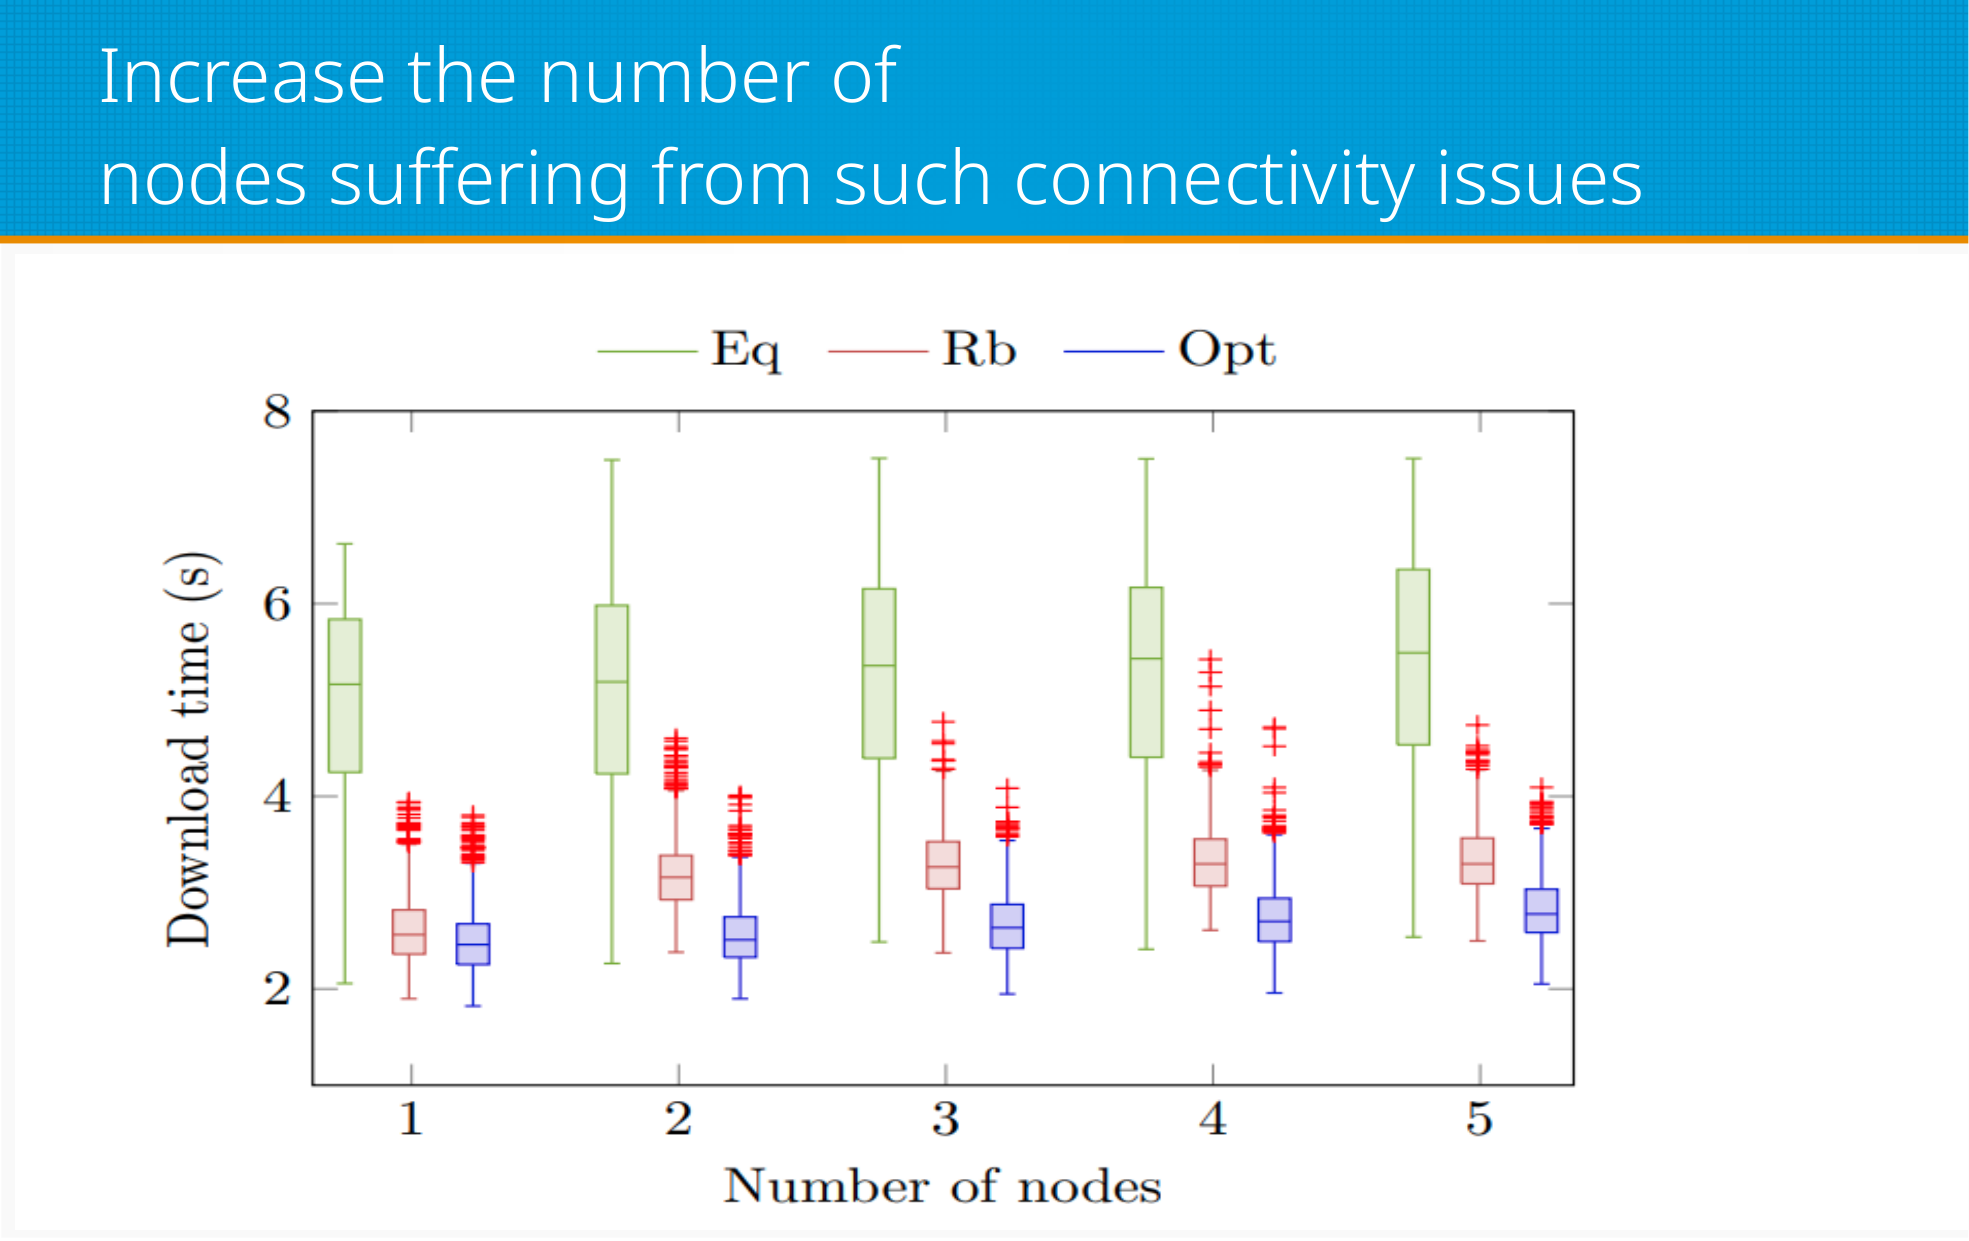

# Increase the number of nodes suffering from such connectivity issues